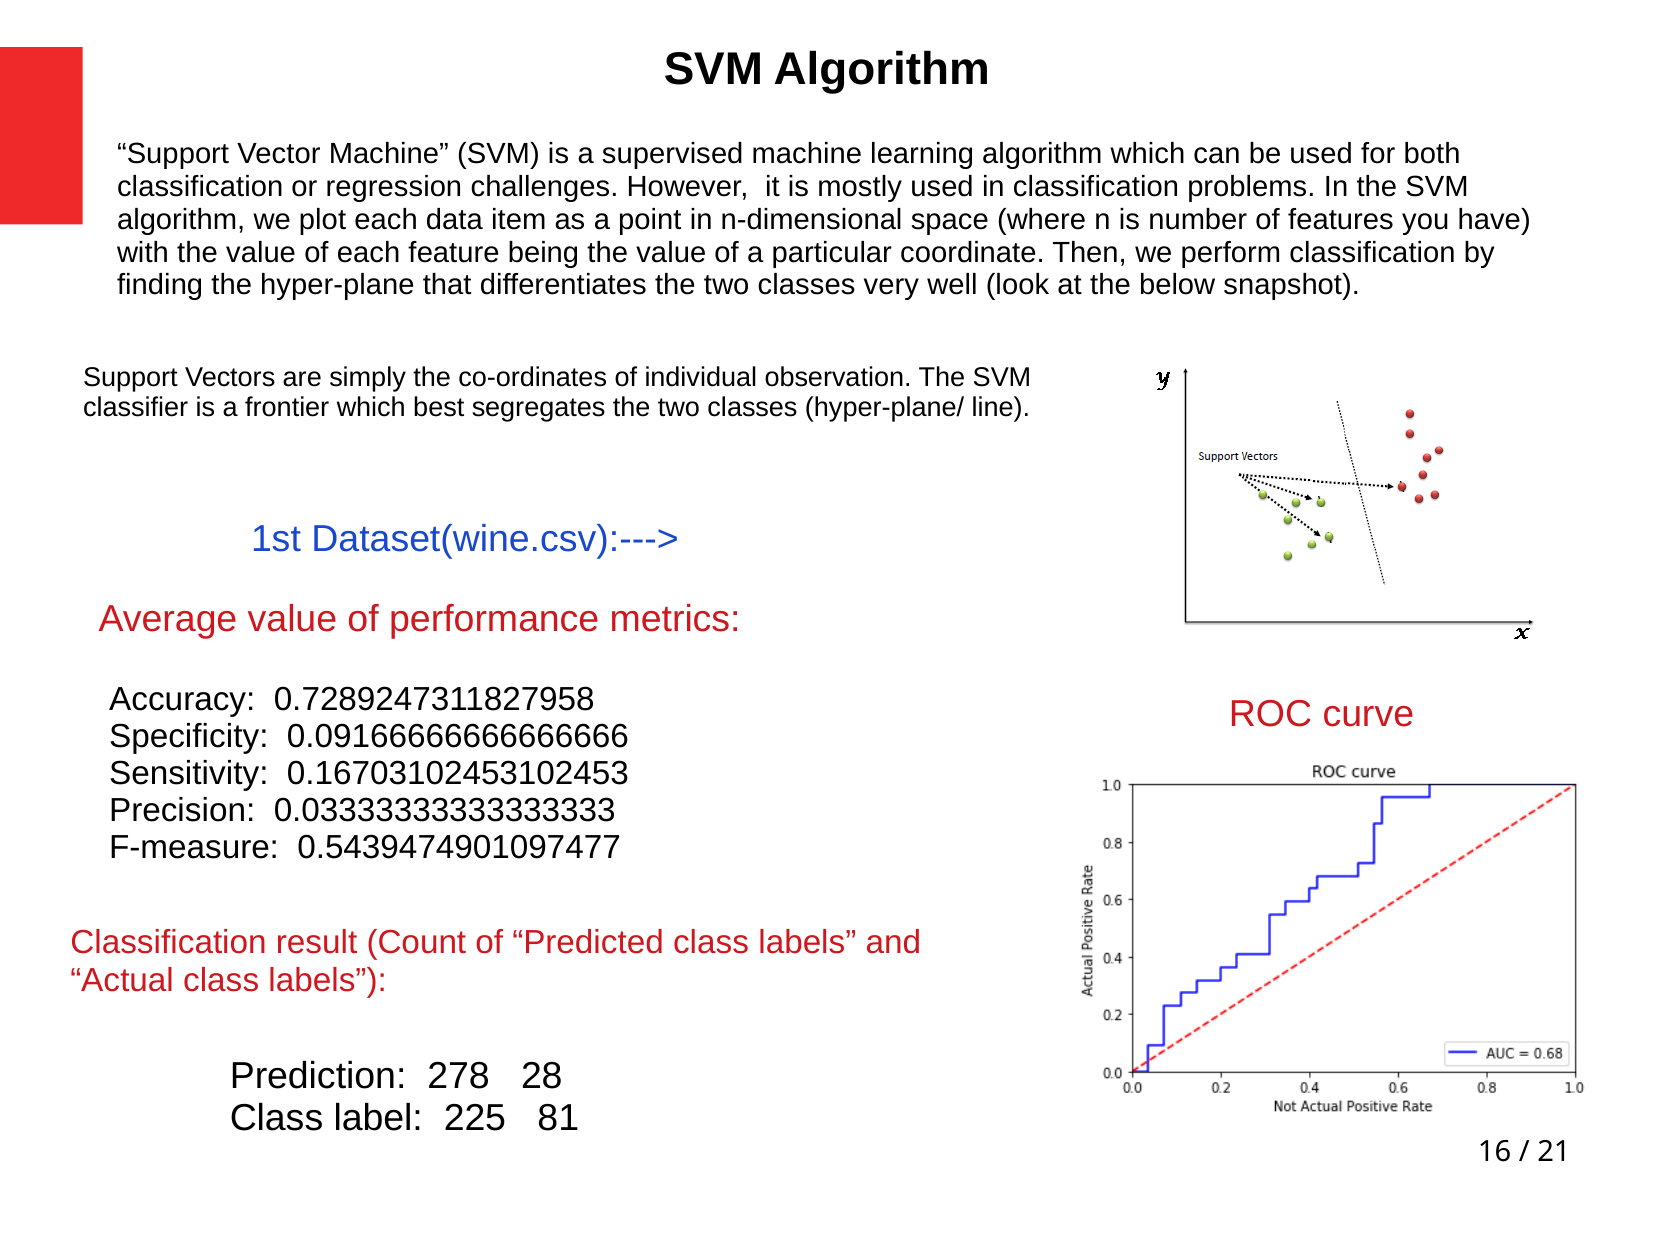

SVM Algorithm
“Support Vector Machine” (SVM) is a supervised machine learning algorithm which can be used for both classification or regression challenges. However,  it is mostly used in classification problems. In the SVM algorithm, we plot each data item as a point in n-dimensional space (where n is number of features you have) with the value of each feature being the value of a particular coordinate. Then, we perform classification by finding the hyper-plane that differentiates the two classes very well (look at the below snapshot).
Support Vectors are simply the co-ordinates of individual observation. The SVM classifier is a frontier which best segregates the two classes (hyper-plane/ line).
1st Dataset(wine.csv):--->
Average value of performance metrics:
Accuracy: 0.7289247311827958
Specificity: 0.09166666666666666
Sensitivity: 0.16703102453102453
Precision: 0.03333333333333333
F-measure: 0.5439474901097477
ROC curve
Classification result (Count of “Predicted class labels” and “Actual class labels”):
Prediction: 278 28
Class label: 225 81
16